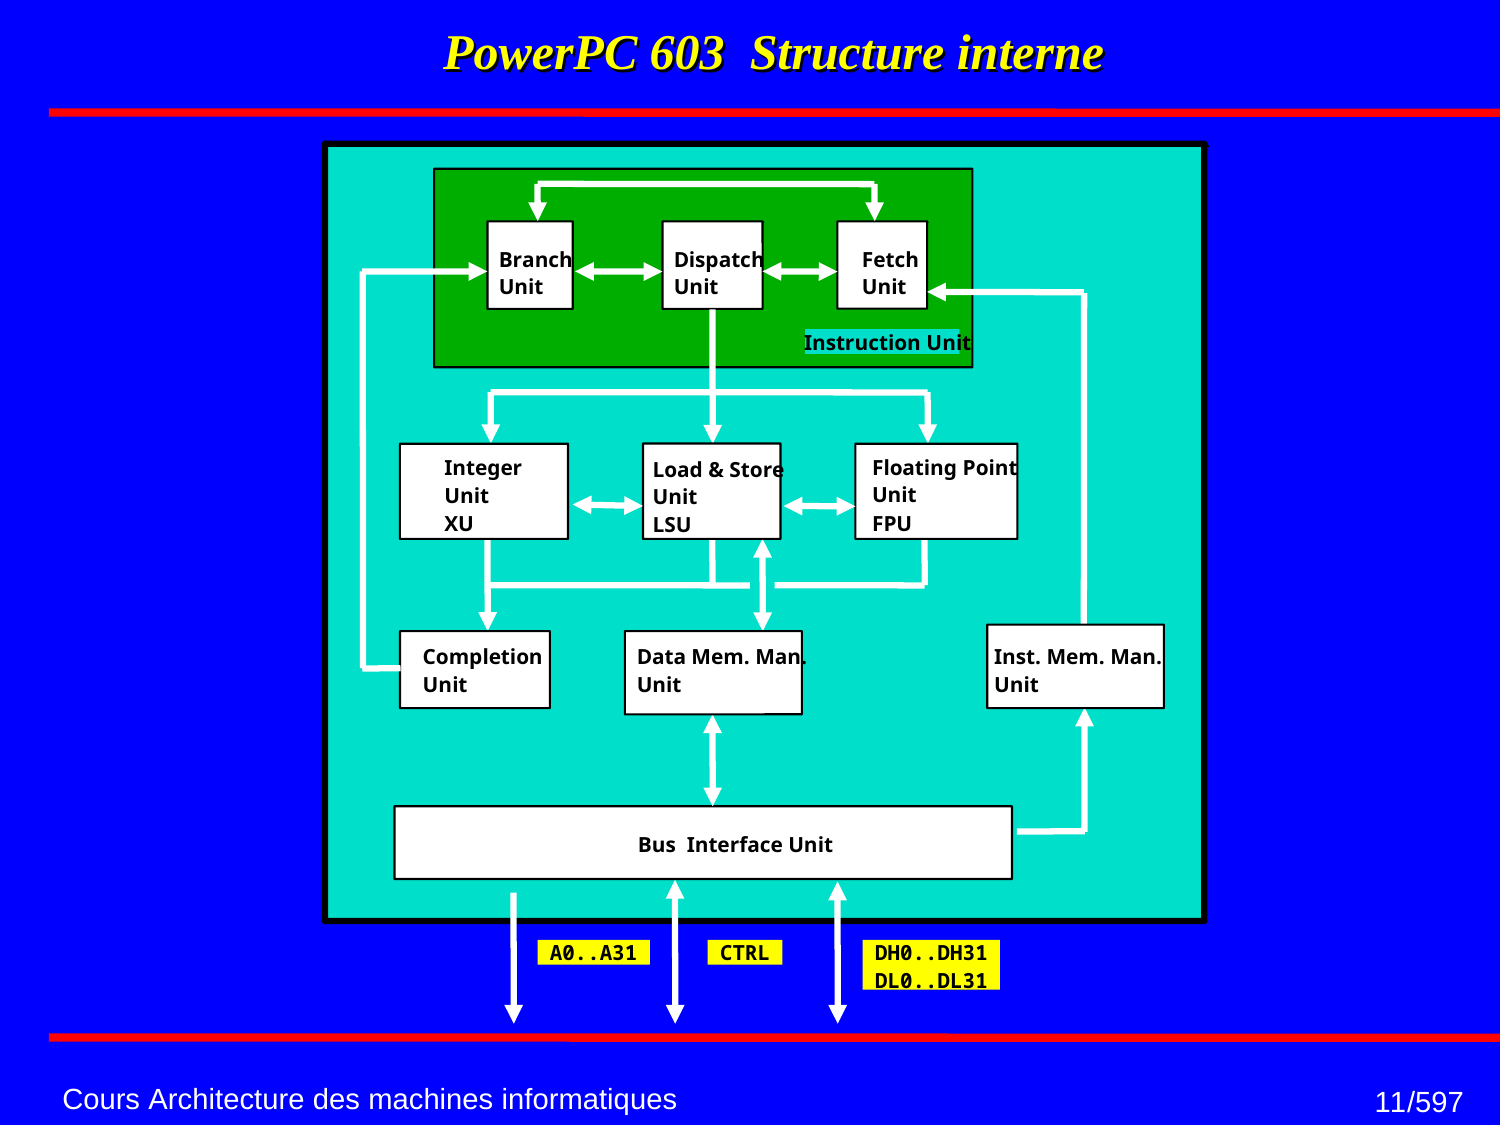

# PowerPC 603 Structure interne
Branch
Unit
Dispatch
Unit
Fetch
Unit
 Instruction Unit
Integer
Unit
XU
Floating Point
Unit
FPU
Load & Store
Unit
LSU
Completion
Unit
Data Mem. Man.
Unit
Inst. Mem. Man.
Unit
Bus Interface Unit
 A0..A31
 CTRL
 DH0..DH31
 DL0..DL31